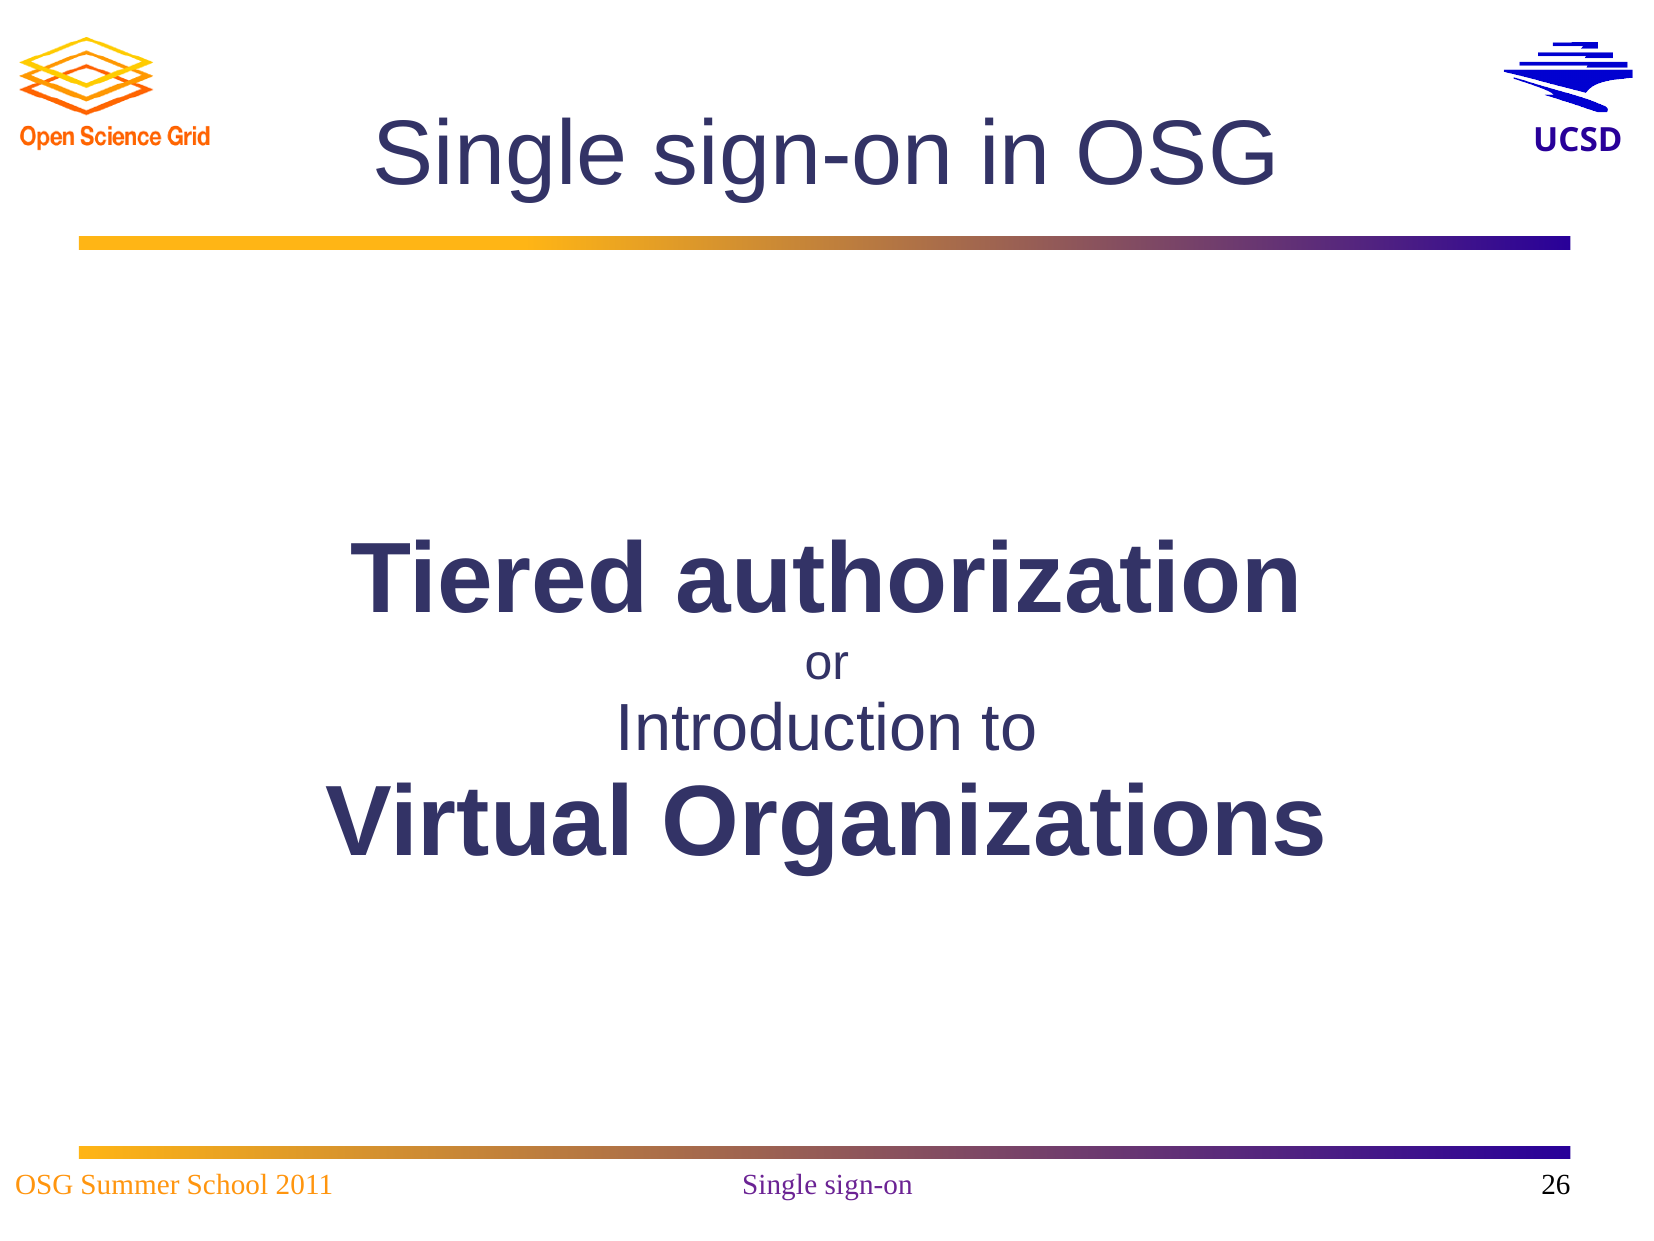

# Single sign-on in OSG
Tiered authorization
or
Introduction to
Virtual Organizations
OSG Summer School 2011
Single sign-on
26